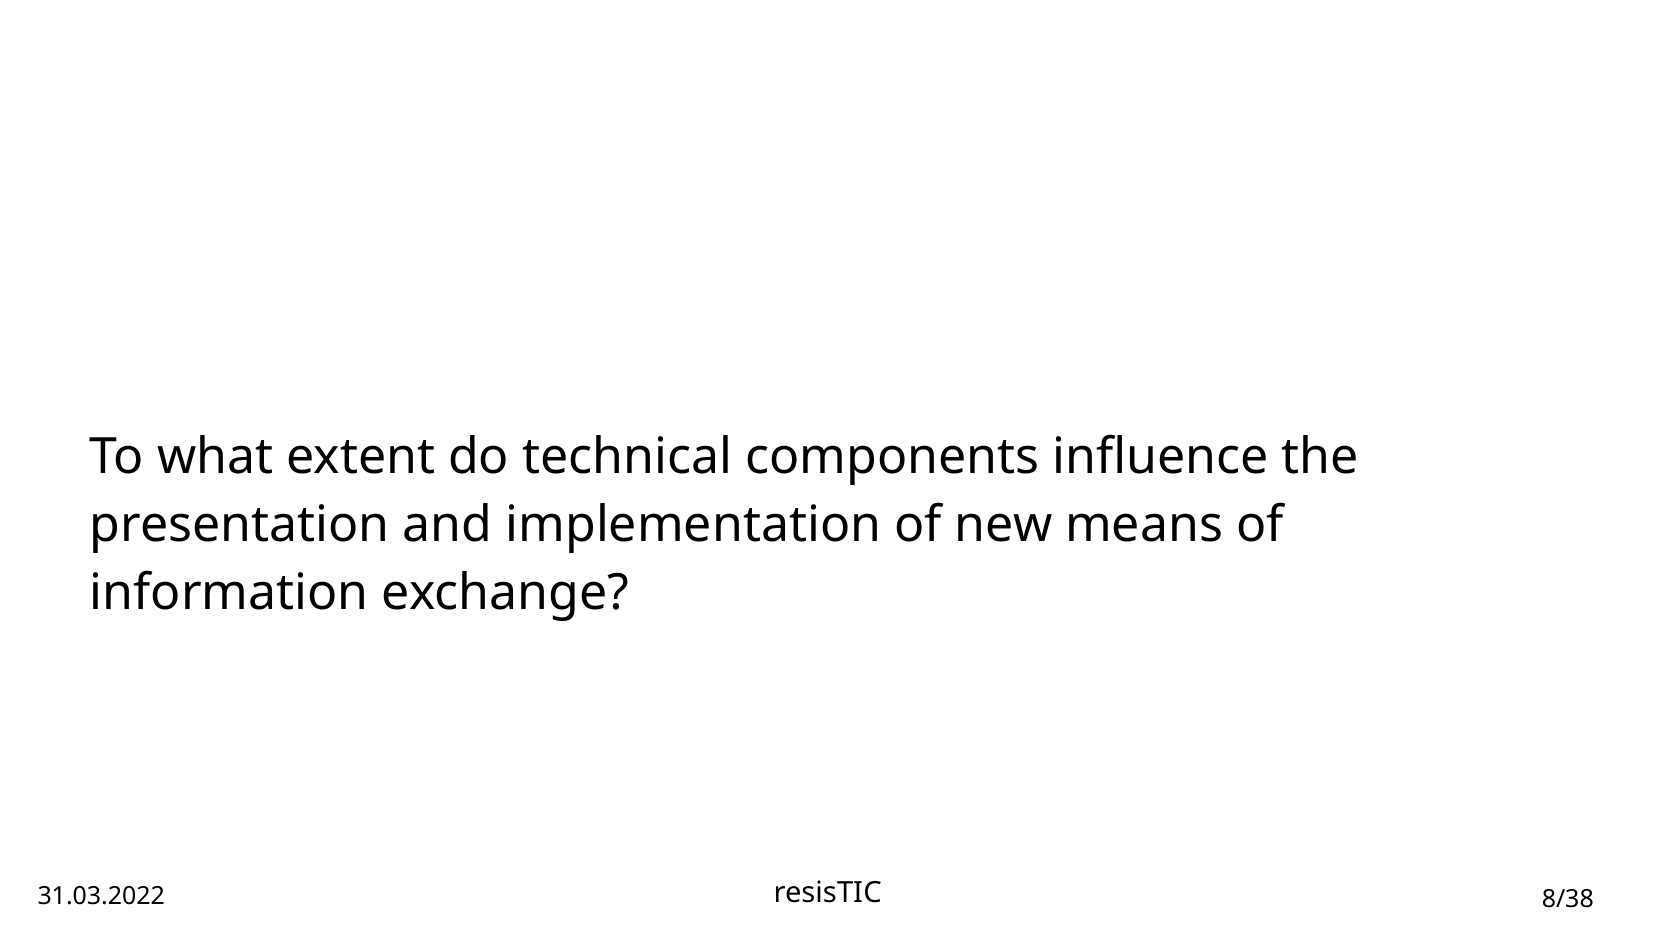

To what extent do technical components influence the presentation and implementation of new means of information exchange?
8/38